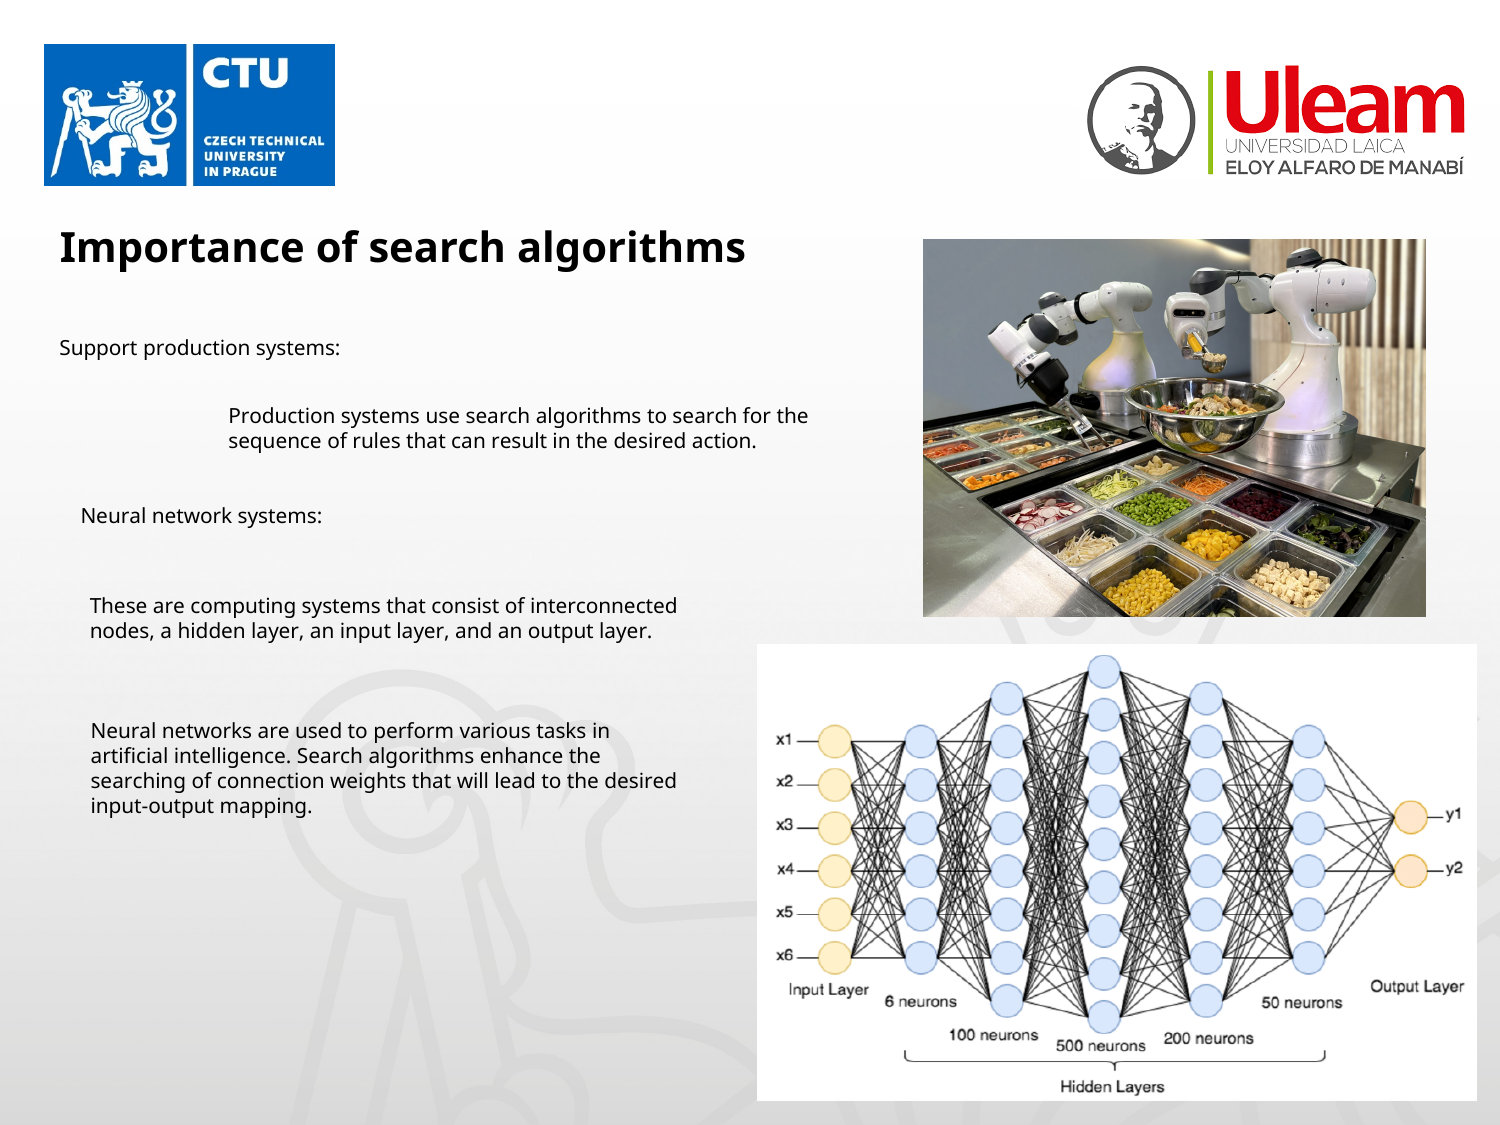

# Importance of search algorithms
Support production systems:
Production systems use search algorithms to search for the sequence of rules that can result in the desired action.
Neural network systems:
These are computing systems that consist of interconnected nodes, a hidden layer, an input layer, and an output layer.
Neural networks are used to perform various tasks in artificial intelligence. Search algorithms enhance the searching of connection weights that will lead to the desired input-output mapping.